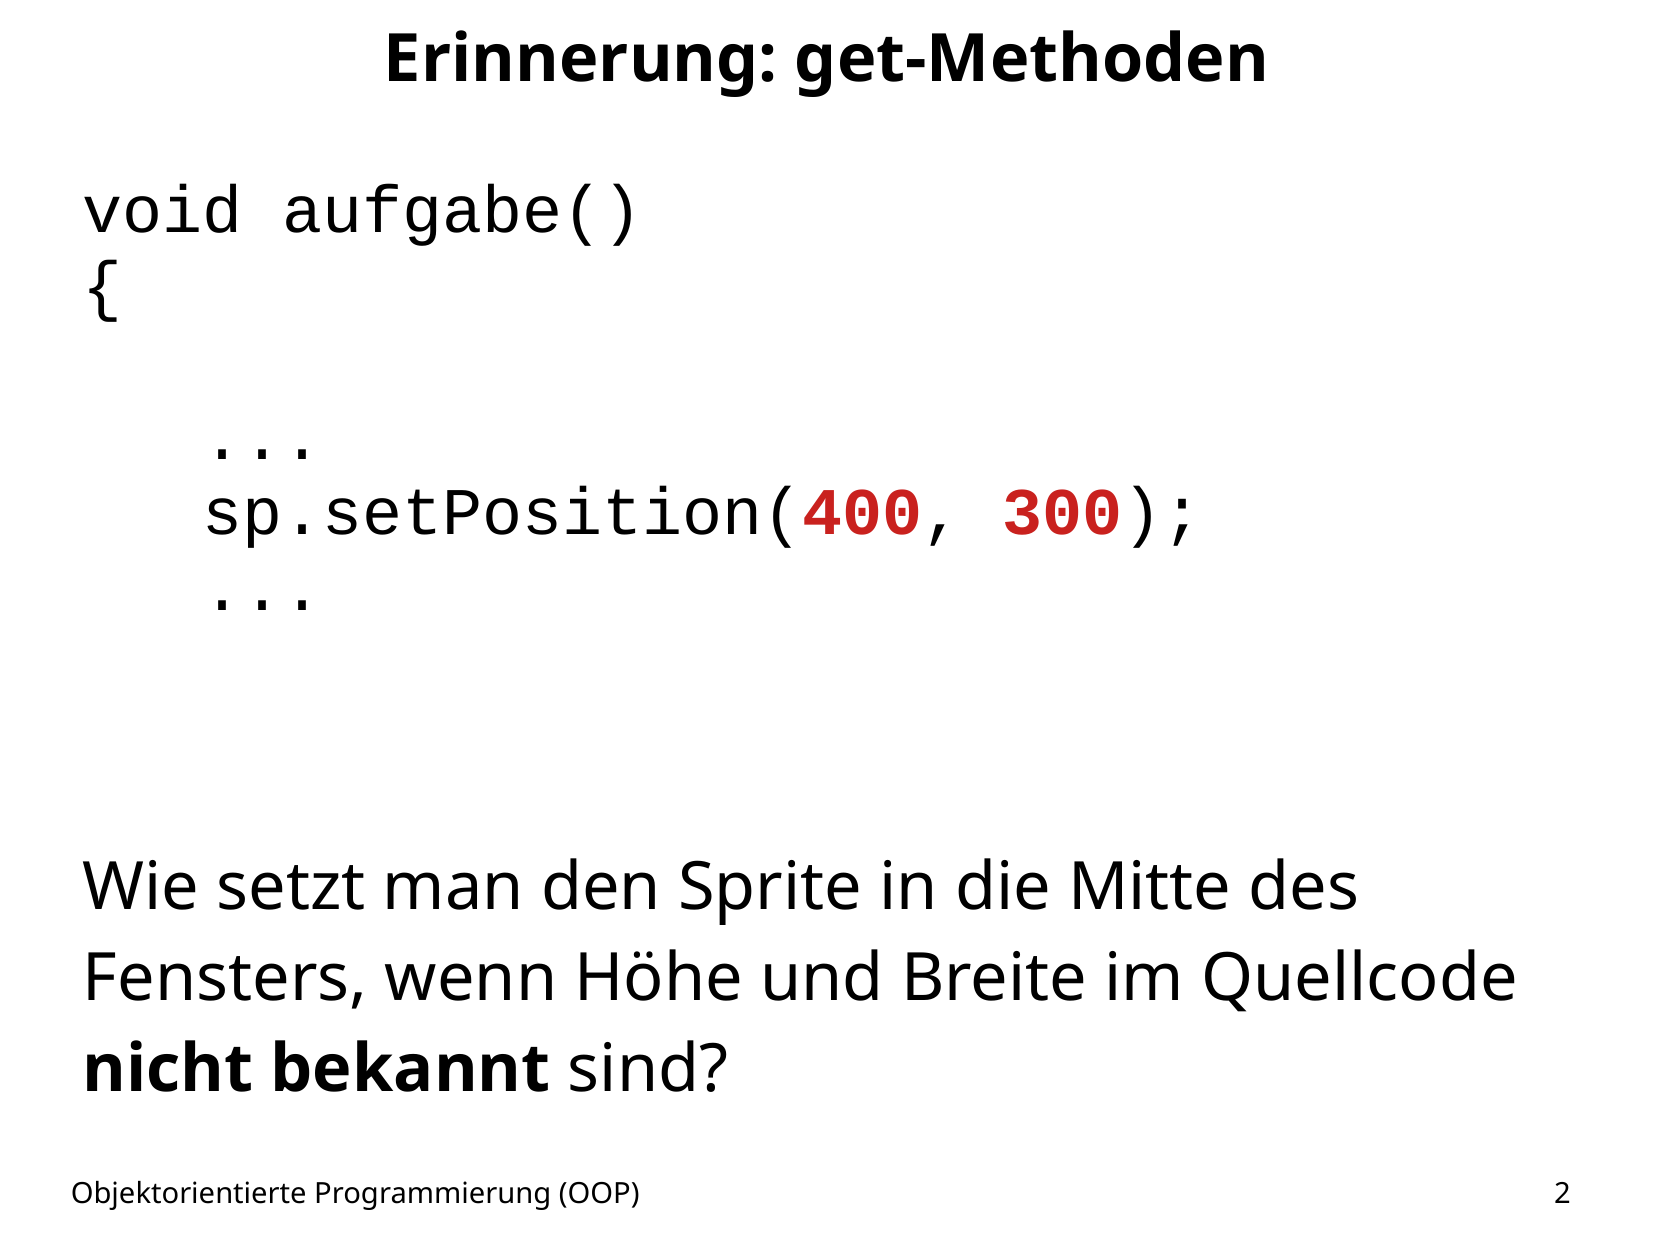

# Erinnerung: get-Methoden
void aufgabe()
{
 ...
 sp.setPosition(400, 300);
 ...
Wie setzt man den Sprite in die Mitte des Fensters, wenn Höhe und Breite im Quellcode nicht bekannt sind?
Objektorientierte Programmierung (OOP)
2